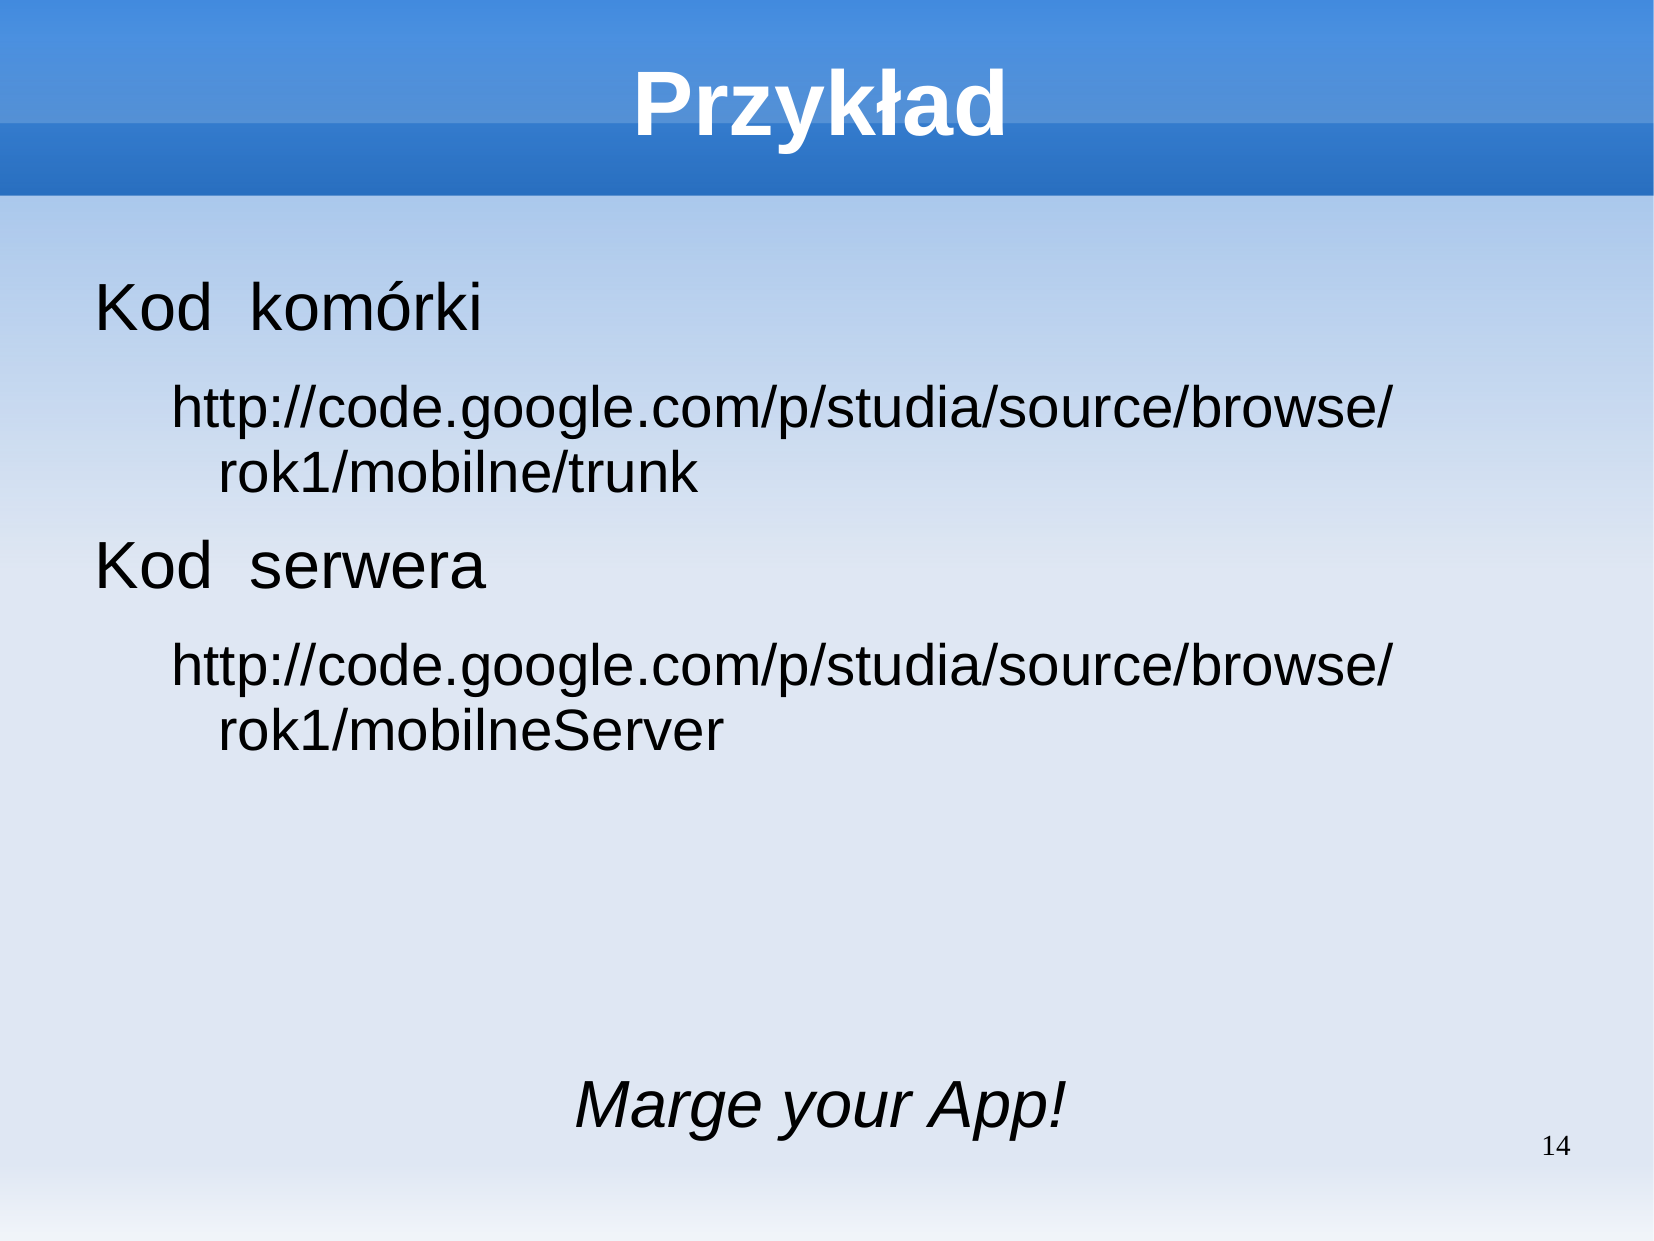

# Przykład
Kod komórki
http://code.google.com/p/studia/source/browse/rok1/mobilne/trunk
Kod serwera
http://code.google.com/p/studia/source/browse/rok1/mobilneServer
Marge your App!
14